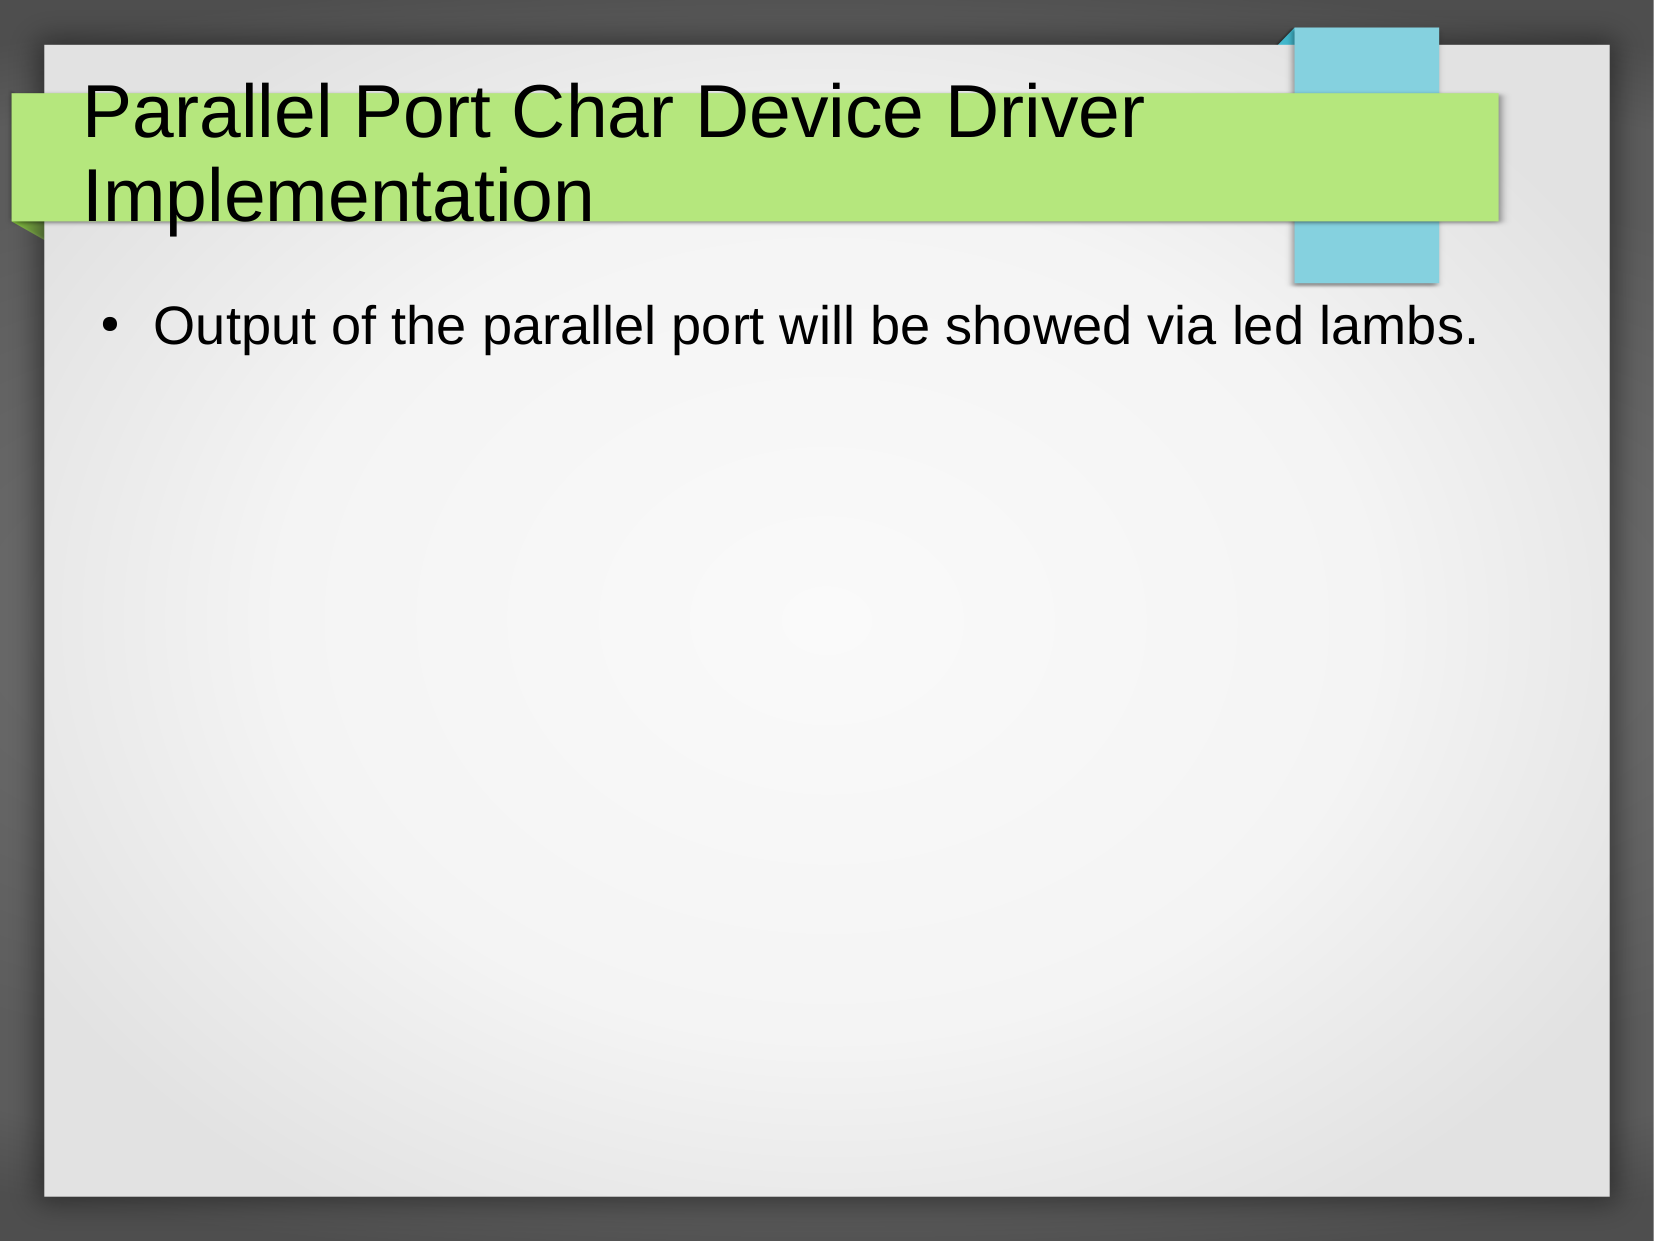

# Parallel Port Char Device Driver Implementation
Output of the parallel port will be showed via led lambs.